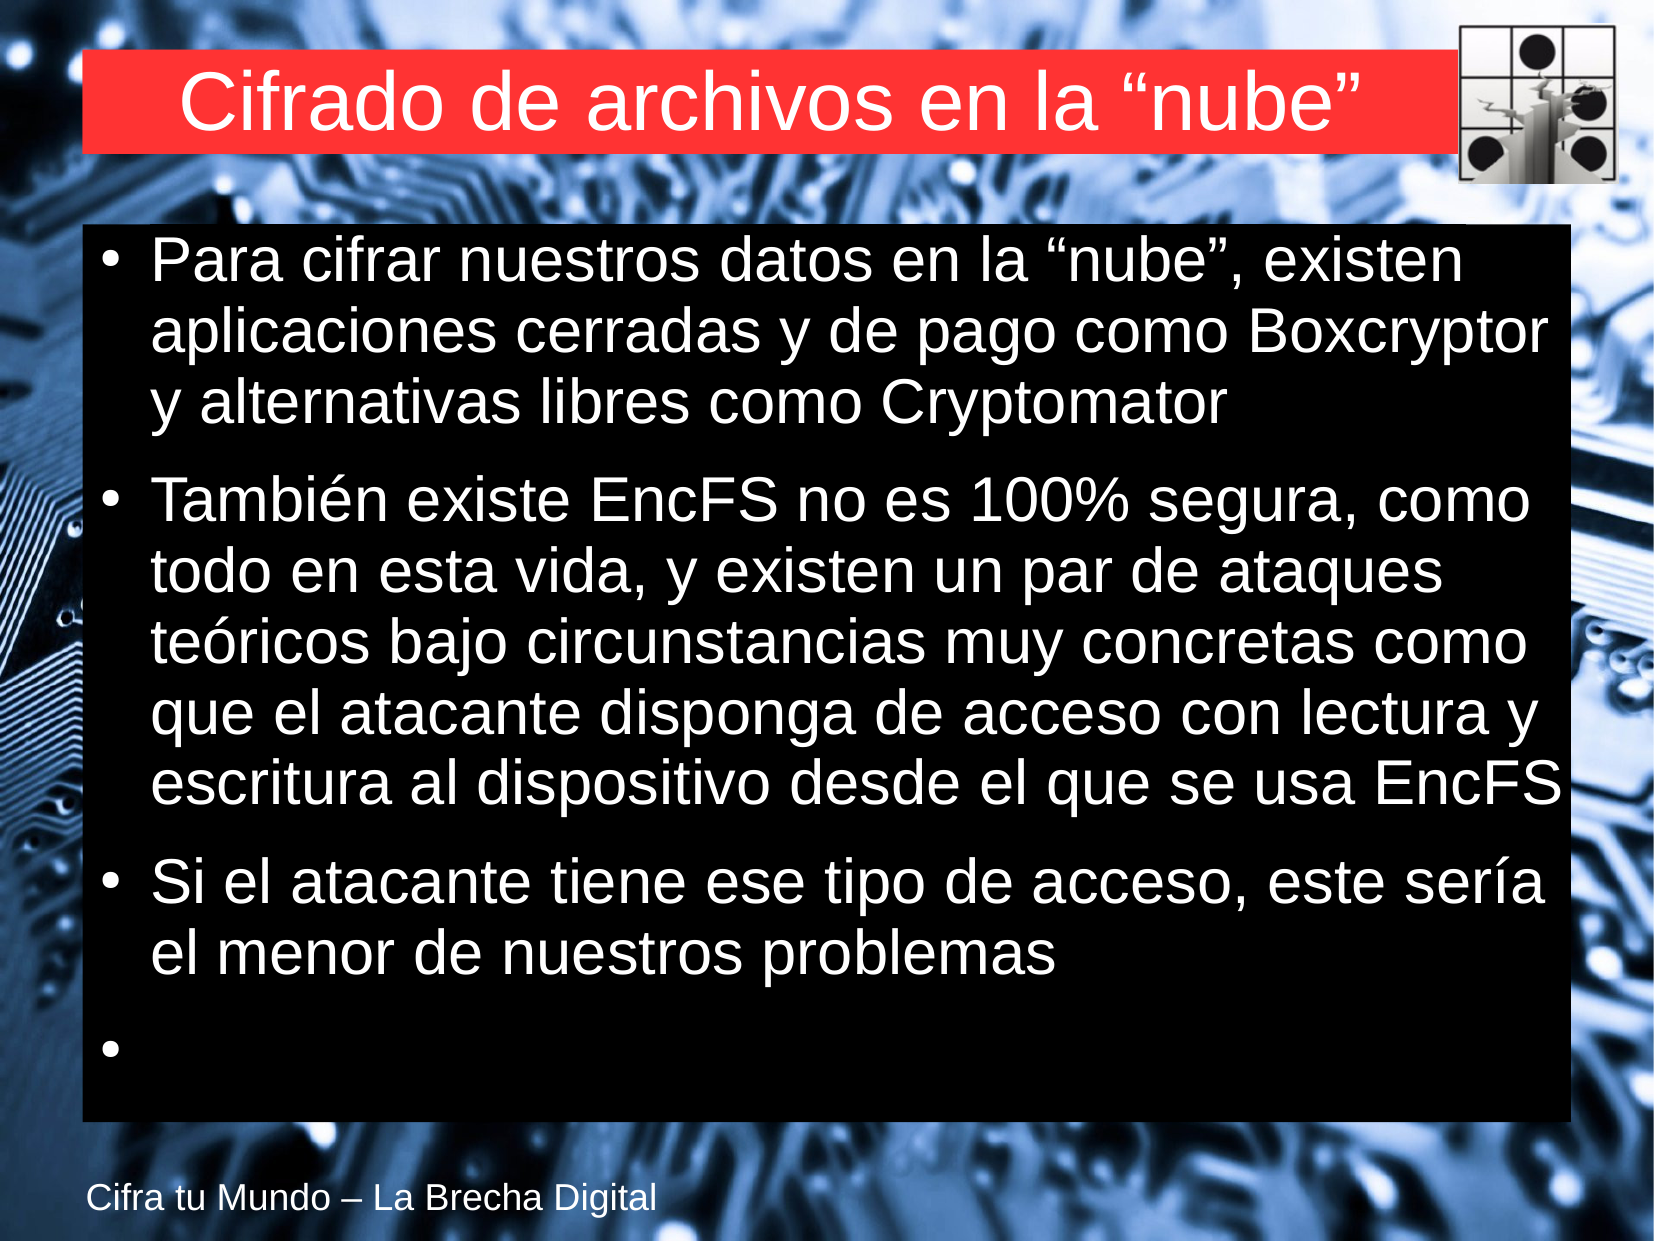

Tráfico de datos seguro con Tor y/o VPN
Cifrado de archivos en la “nube”
# Para cifrar nuestros datos en la “nube”, existen aplicaciones cerradas y de pago como Boxcryptor y alternativas libres como Cryptomator
También existe EncFS no es 100% segura, como todo en esta vida, y existen un par de ataques teóricos bajo circunstancias muy concretas como que el atacante disponga de acceso con lectura y escritura al dispositivo desde el que se usa EncFS
Si el atacante tiene ese tipo de acceso, este sería el menor de nuestros problemas
Cifra tu Mundo – La Brecha Digital